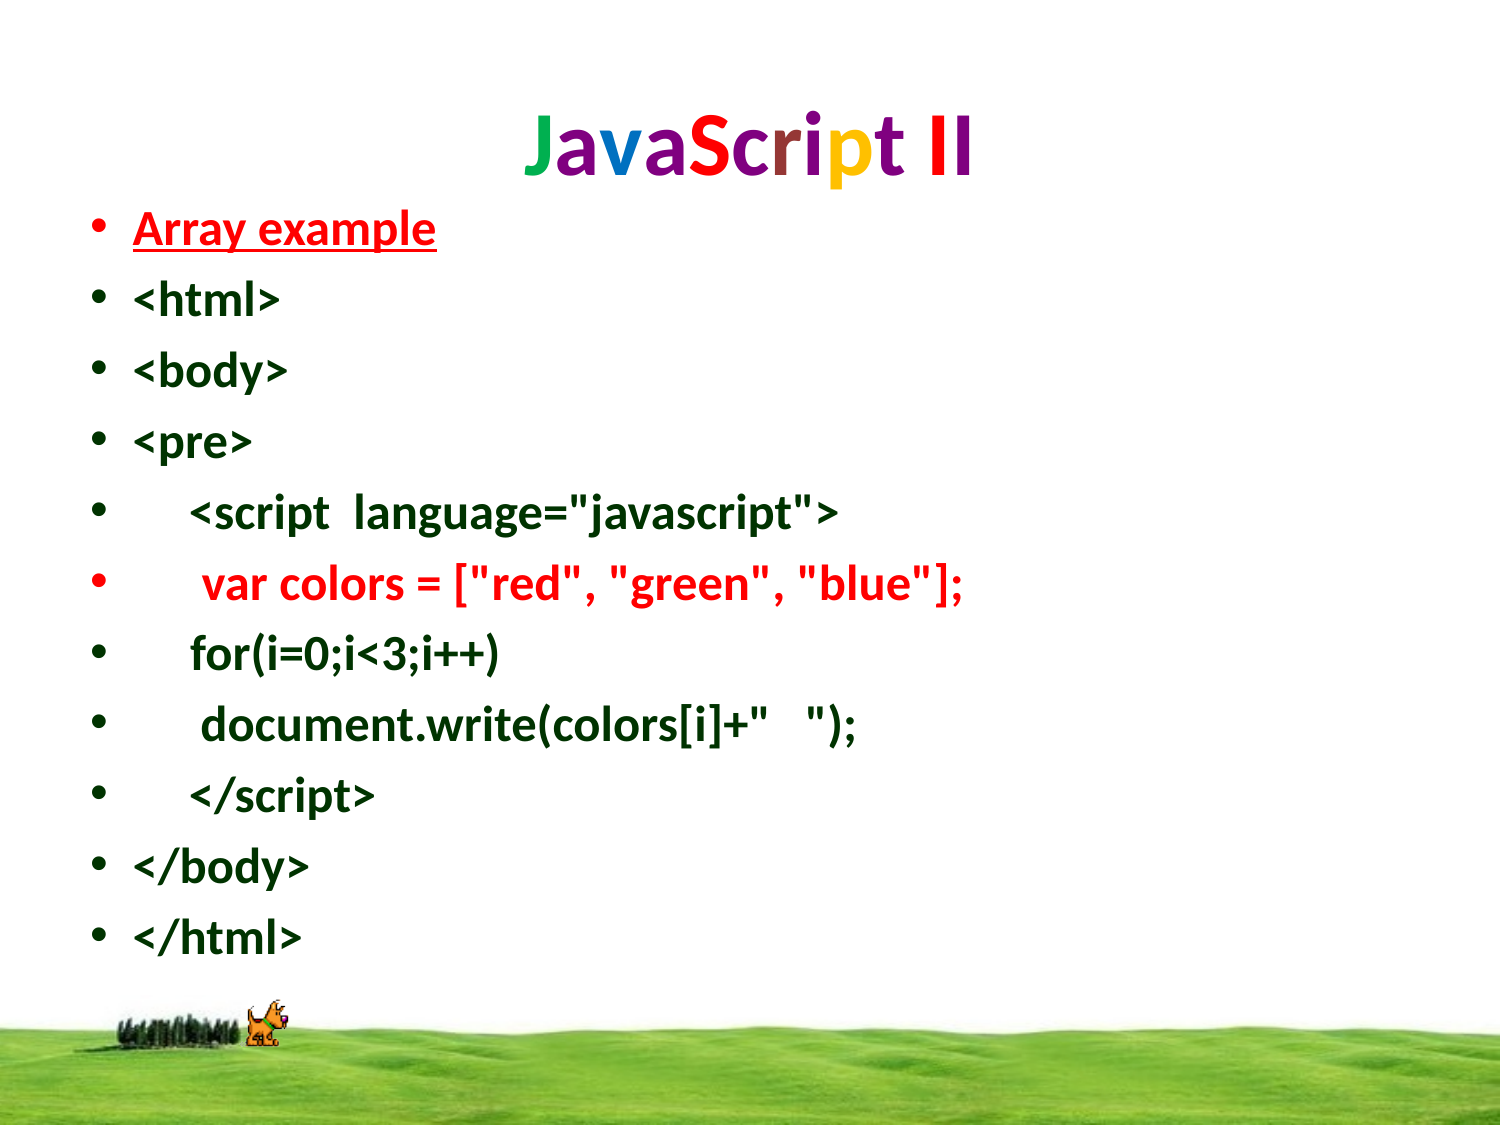

# JavaScript II
Array example
<html>
<body>
<pre>
	<script language="javascript">
 var colors = ["red", "green", "blue"];
 for(i=0;i<3;i++)
	 document.write(colors[i]+" ");
	</script>
</body>
</html>